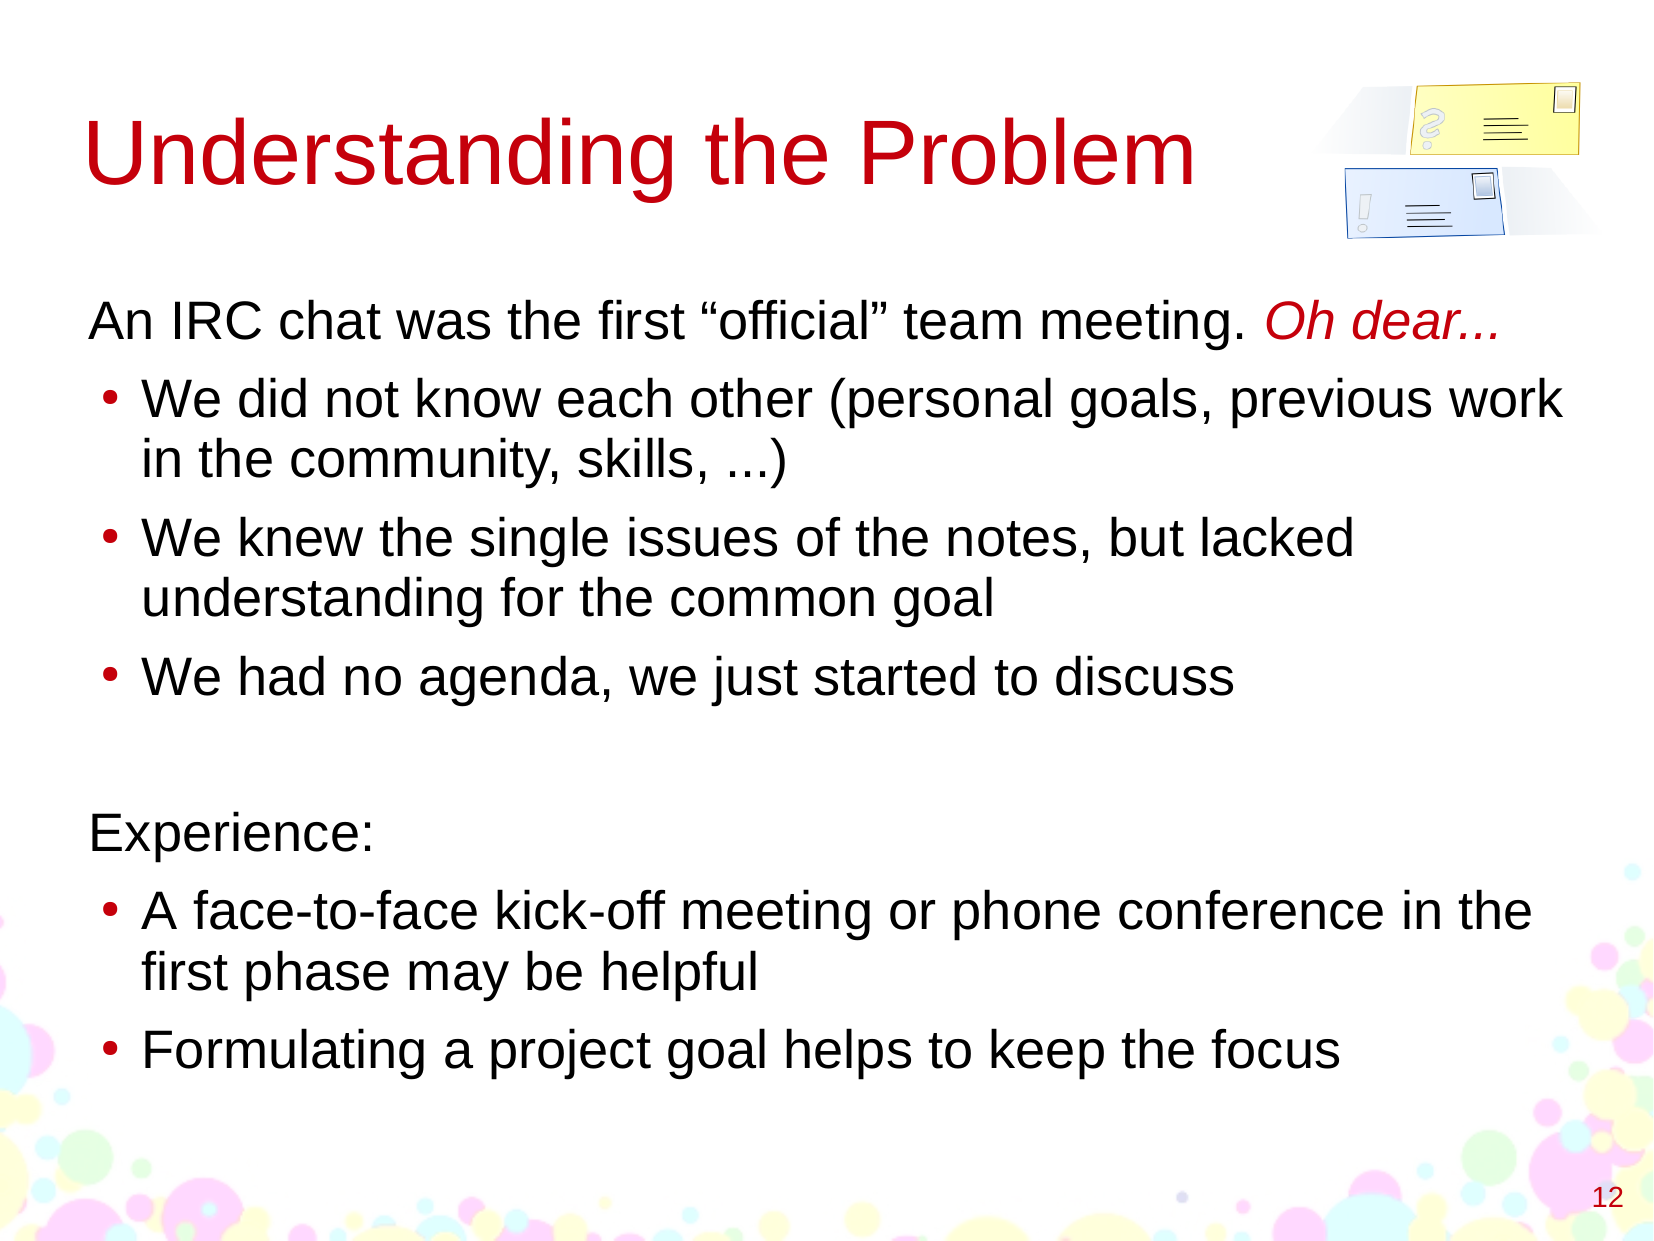

# Understanding the Problem
An IRC chat was the first “official” team meeting. Oh dear...
We did not know each other (personal goals, previous work in the community, skills, ...)
We knew the single issues of the notes, but lacked understanding for the common goal
We had no agenda, we just started to discuss
Experience:
A face-to-face kick-off meeting or phone conference in the first phase may be helpful
Formulating a project goal helps to keep the focus
12